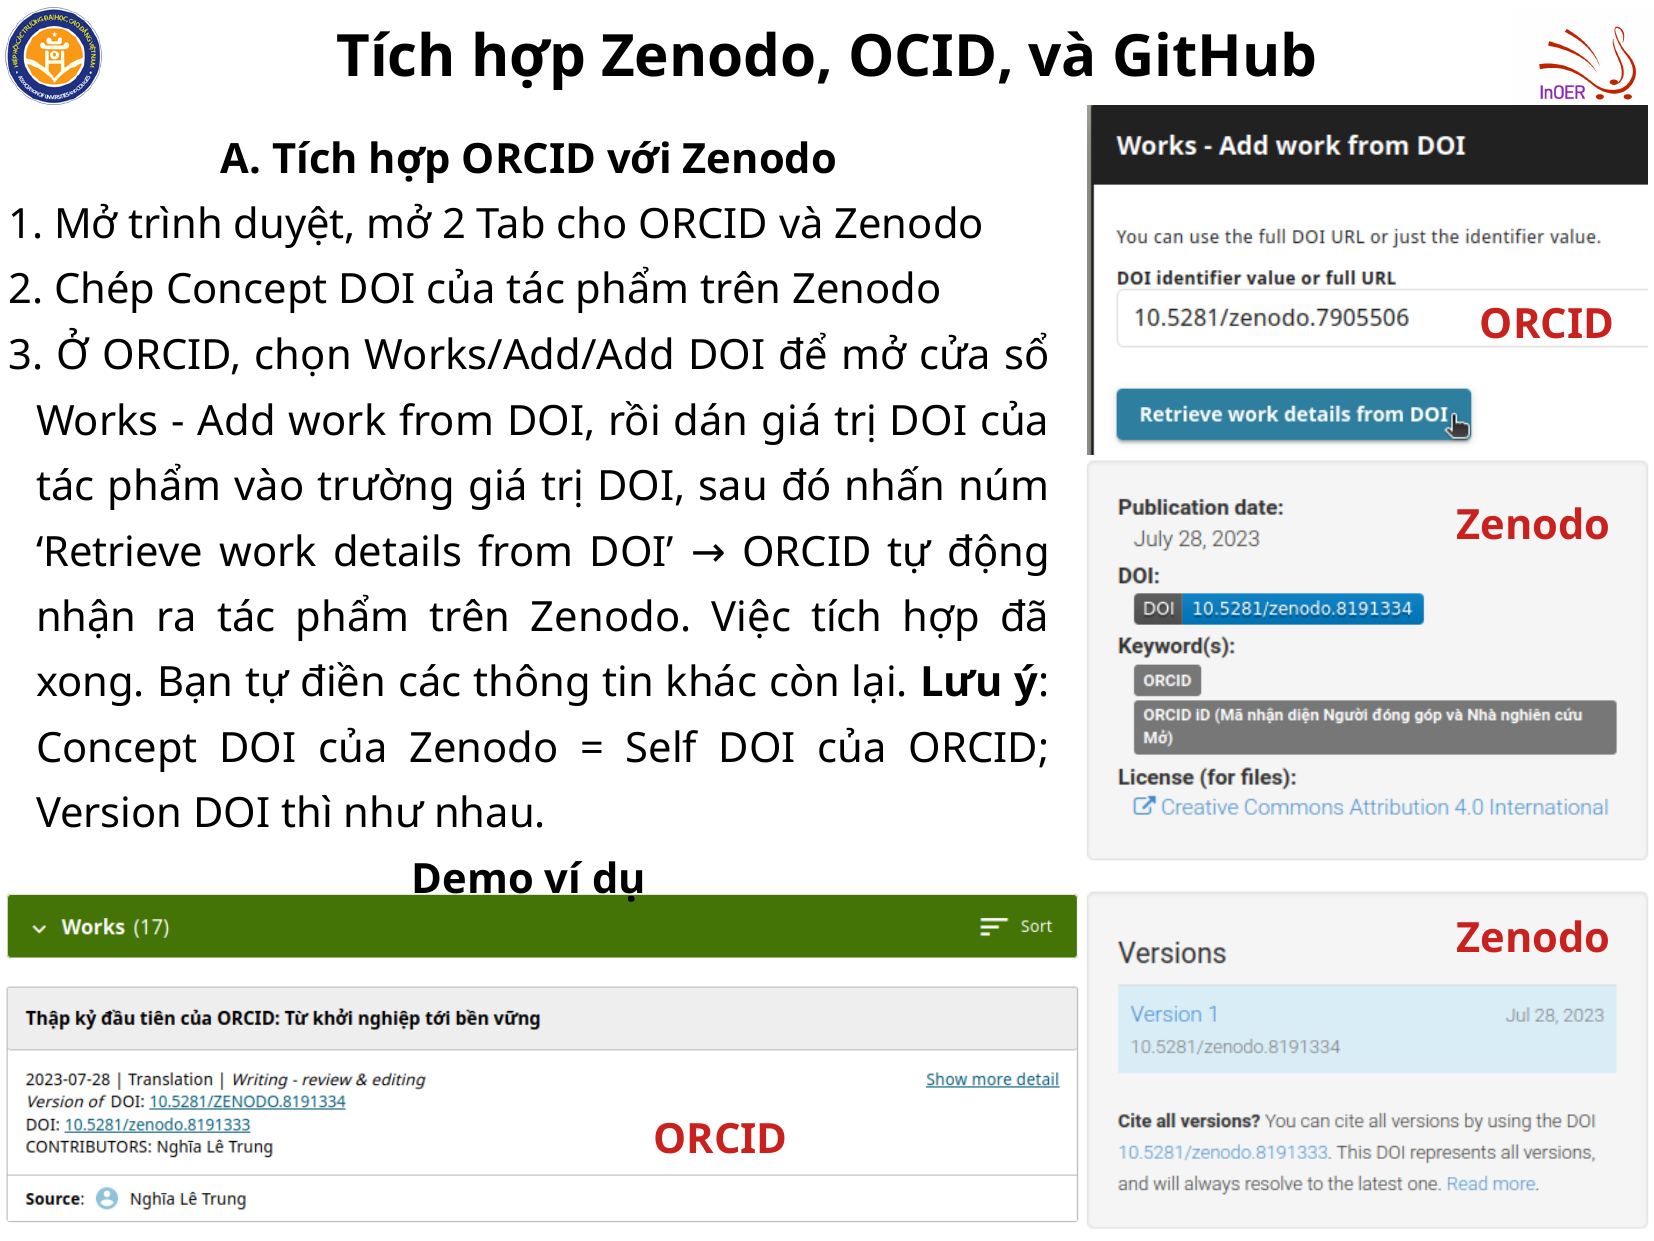

# Tích hợp Zenodo, OCID, và GitHub
A. Tích hợp ORCID với Zenodo
1. Mở trình duyệt, mở 2 Tab cho ORCID và Zenodo
2. Chép Concept DOI của tác phẩm trên Zenodo
3. Ở ORCID, chọn Works/Add/Add DOI để mở cửa sổ Works - Add work from DOI, rồi dán giá trị DOI của tác phẩm vào trường giá trị DOI, sau đó nhấn núm ‘Retrieve work details from DOI’ → ORCID tự động nhận ra tác phẩm trên Zenodo. Việc tích hợp đã xong. Bạn tự điền các thông tin khác còn lại. Lưu ý: Concept DOI của Zenodo = Self DOI của ORCID; Version DOI thì như nhau.
Demo ví dụ
ORCID
Zenodo
Zenodo
ORCID